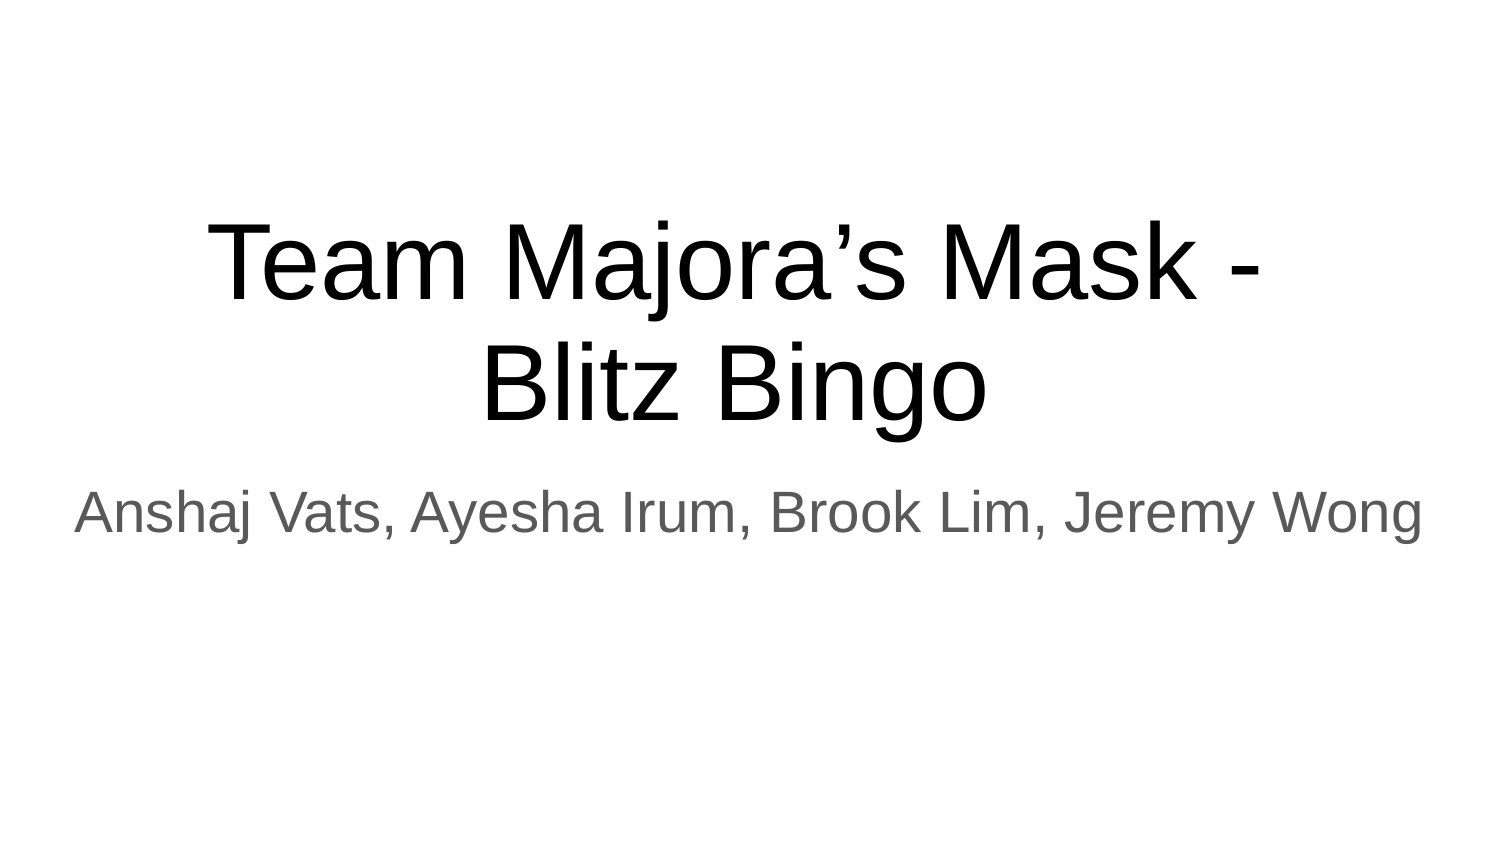

# Team Majora’s Mask - Blitz Bingo
Anshaj Vats, Ayesha Irum, Brook Lim, Jeremy Wong